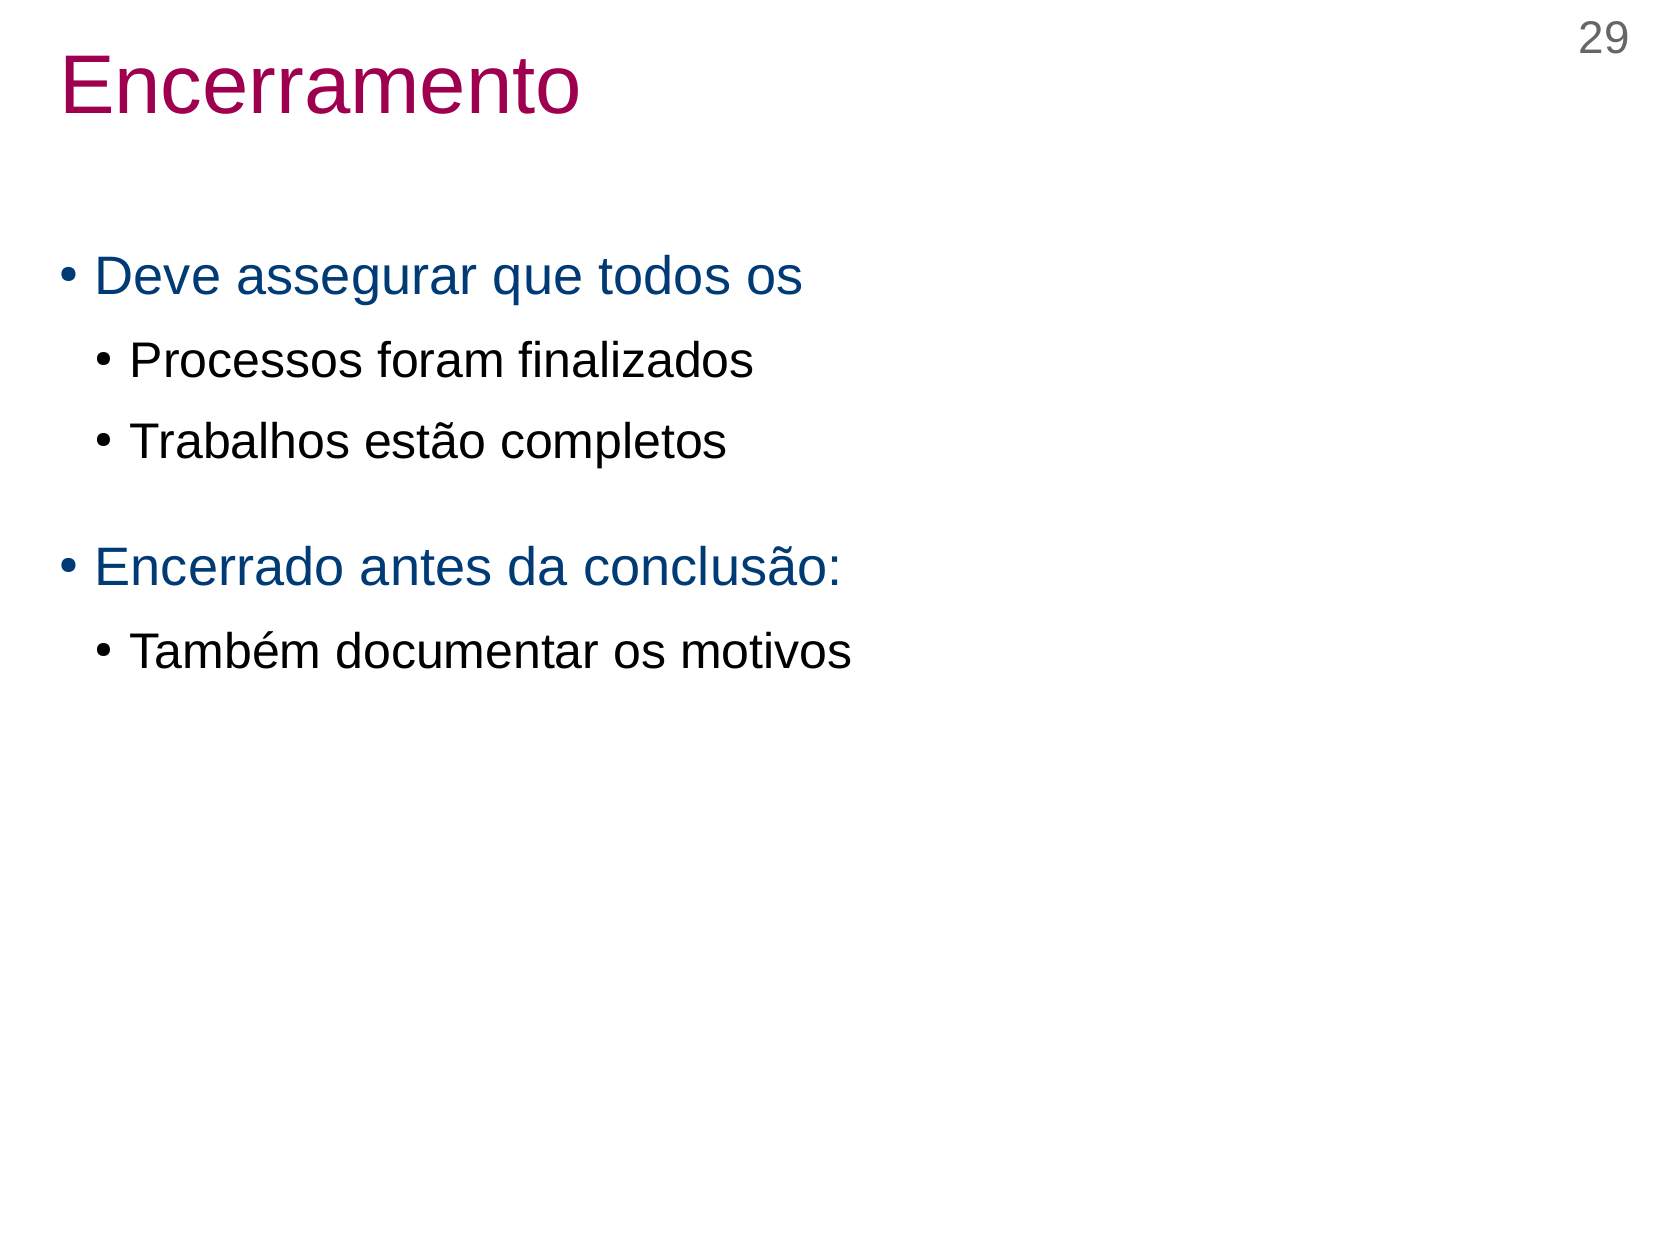

29
# Encerramento
Deve assegurar que todos os
Processos foram finalizados
Trabalhos estão completos
Encerrado antes da conclusão:
Também documentar os motivos